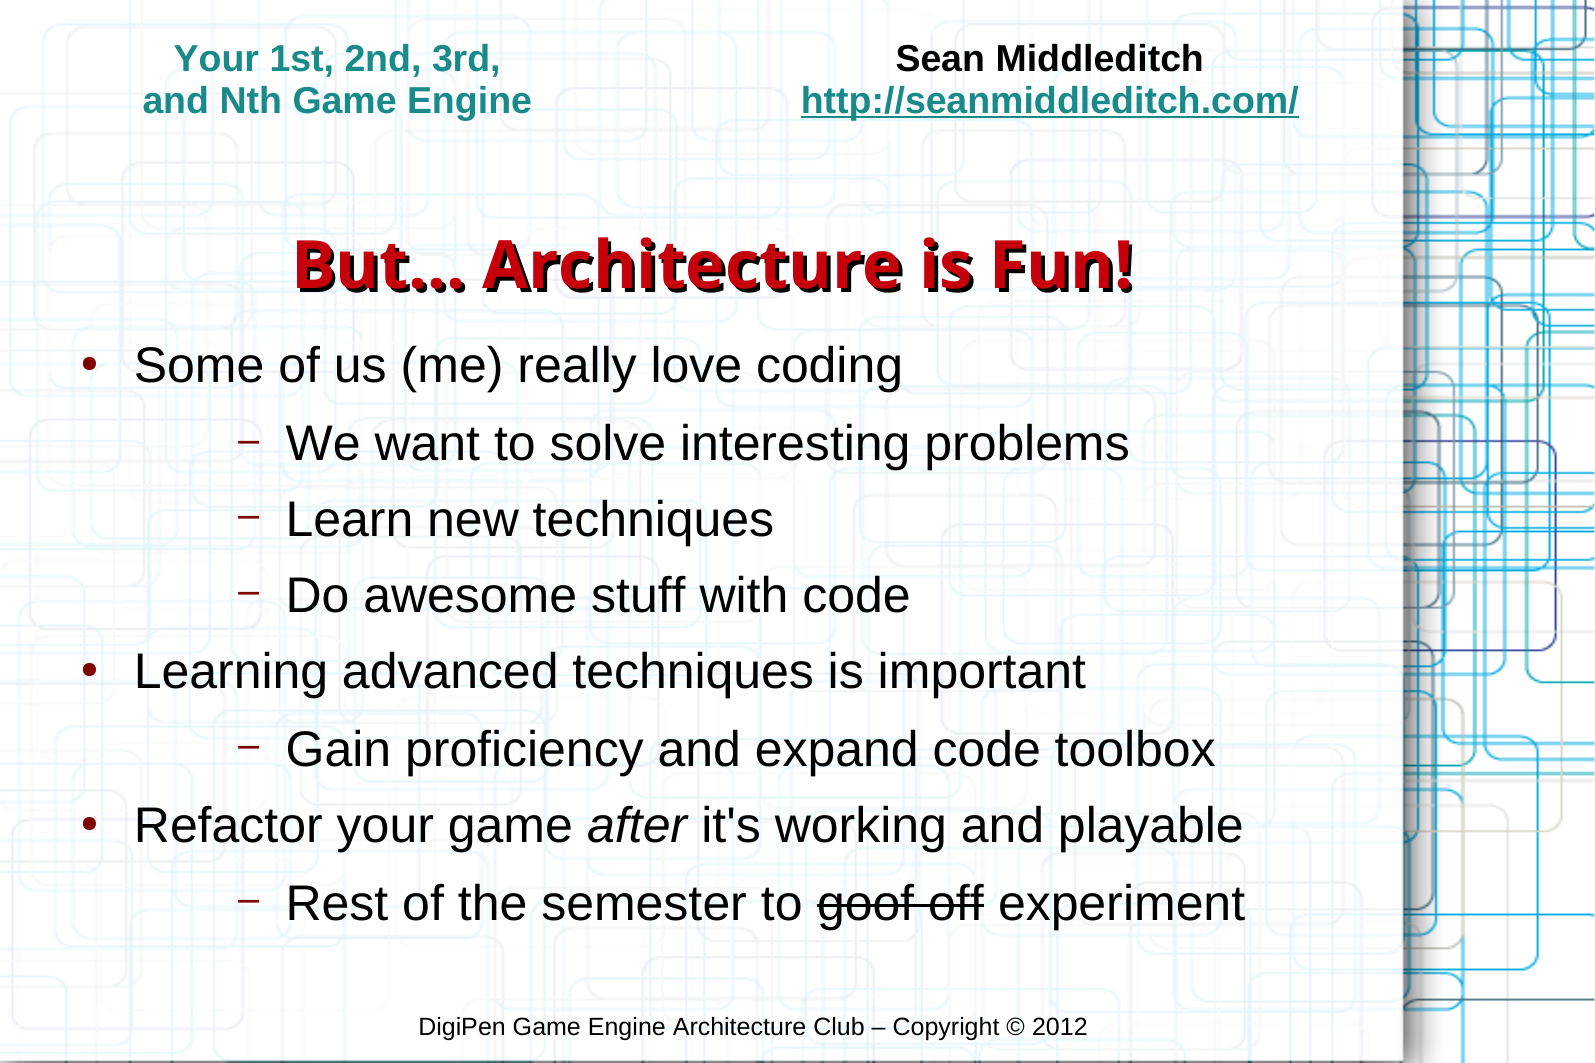

Your 1st, 2nd, 3rd,
and Nth Game Engine
Sean Middleditch
http://seanmiddleditch.com/
# But... Architecture is Fun!
Some of us (me) really love coding
We want to solve interesting problems
Learn new techniques
Do awesome stuff with code
Learning advanced techniques is important
Gain proficiency and expand code toolbox
Refactor your game after it's working and playable
Rest of the semester to goof off experiment
DigiPen Game Engine Architecture Club – Copyright © 2012